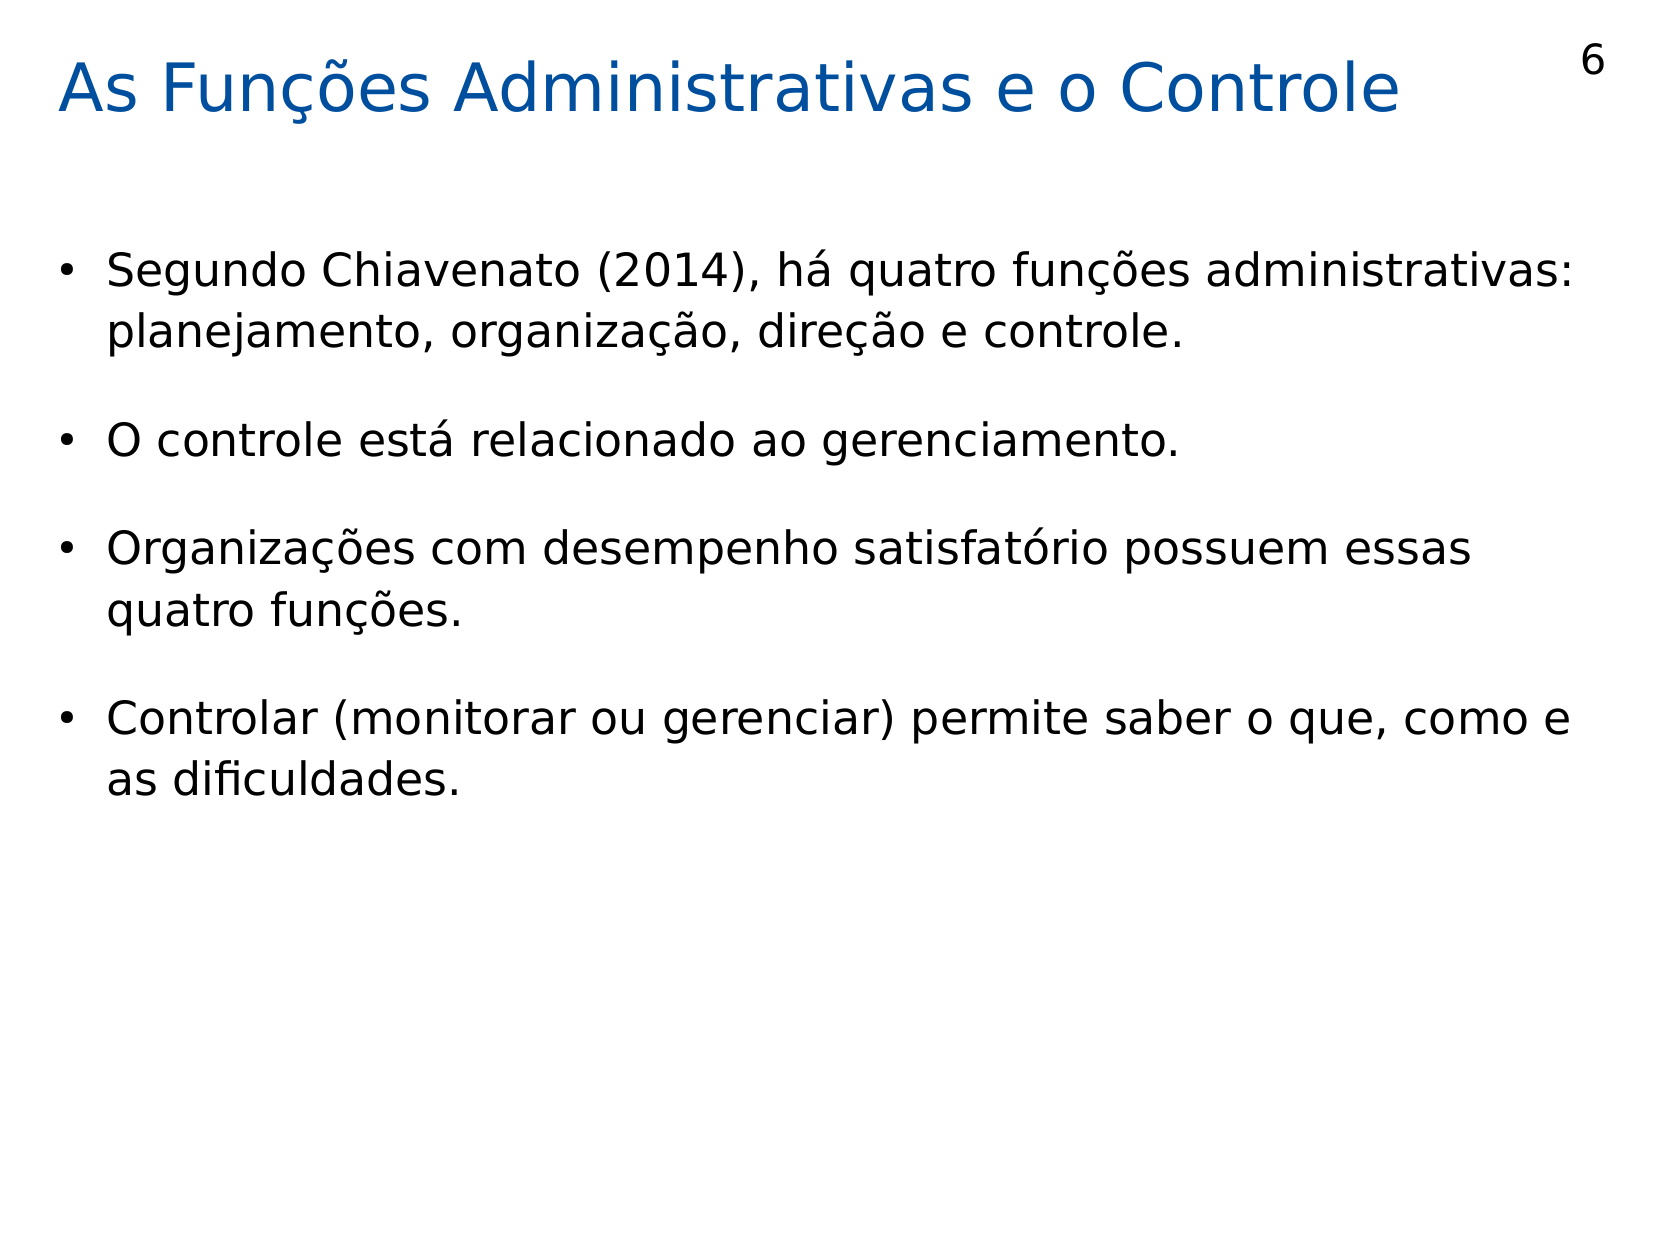

# As Funções Administrativas e o Controle
6
Segundo Chiavenato (2014), há quatro funções administrativas: planejamento, organização, direção e controle.
O controle está relacionado ao gerenciamento.
Organizações com desempenho satisfatório possuem essas quatro funções.
Controlar (monitorar ou gerenciar) permite saber o que, como e as dificuldades.